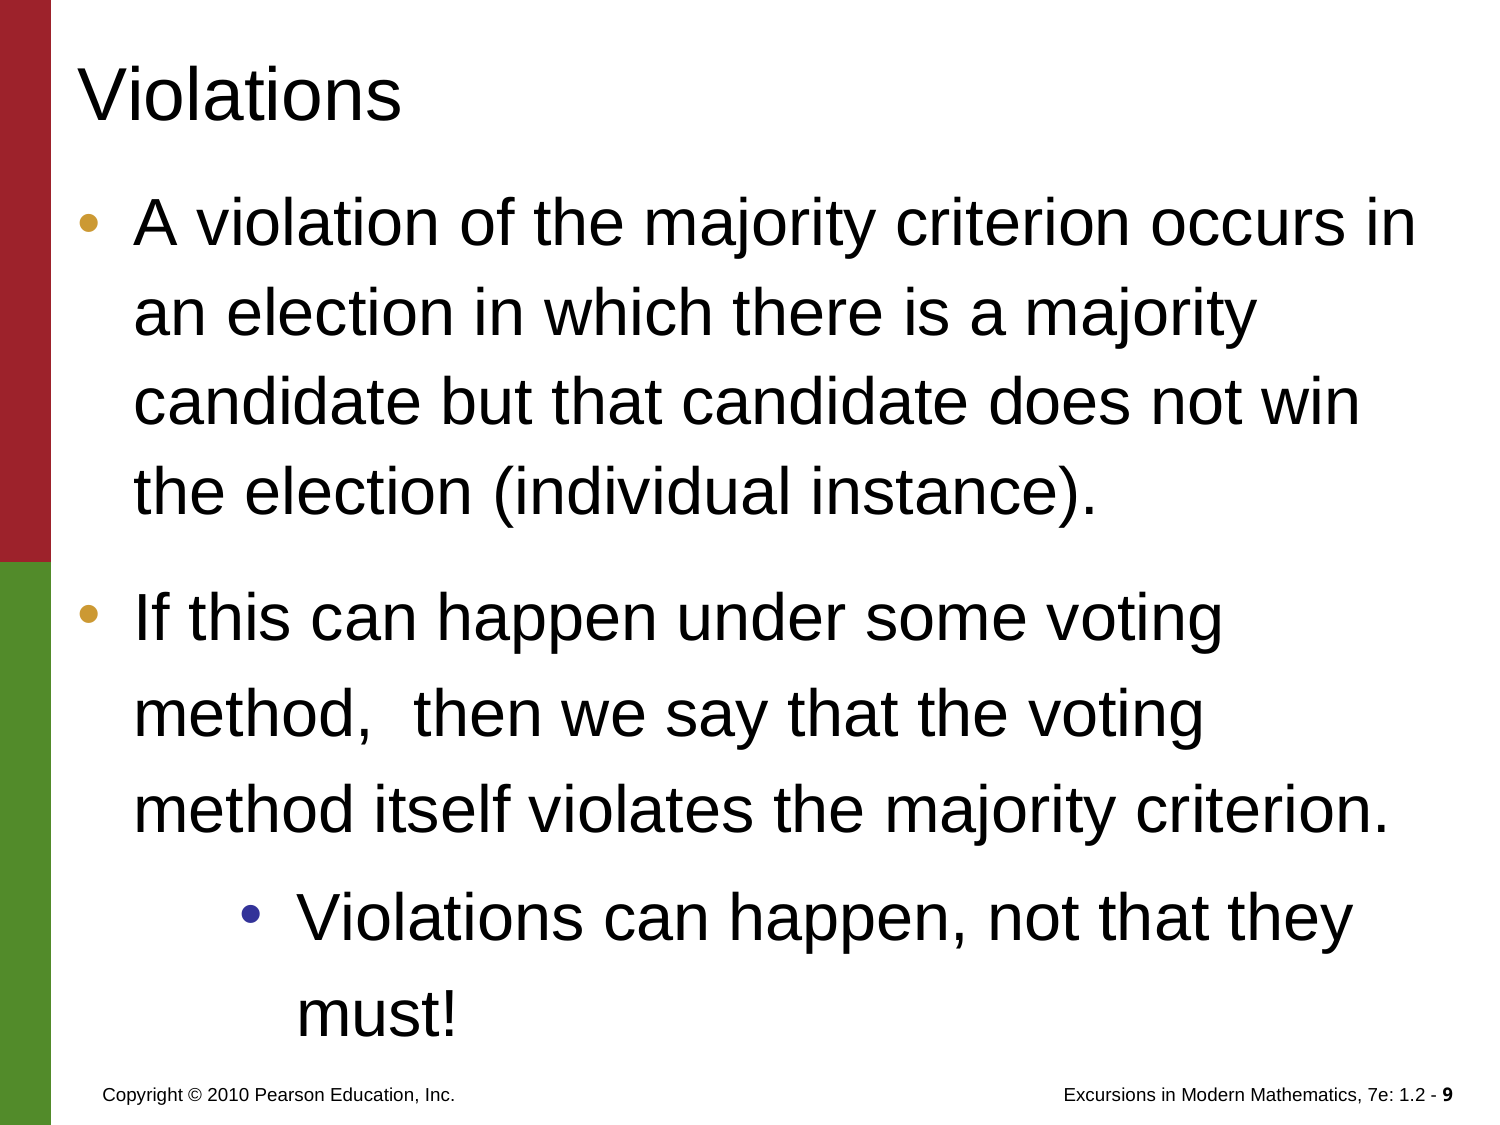

Violations
# A violation of the majority criterion occurs in an election in which there is a majority candidate but that candidate does not win the election (individual instance).
If this can happen under some voting method, then we say that the voting method itself violates the majority criterion.
Violations can happen, not that they must!